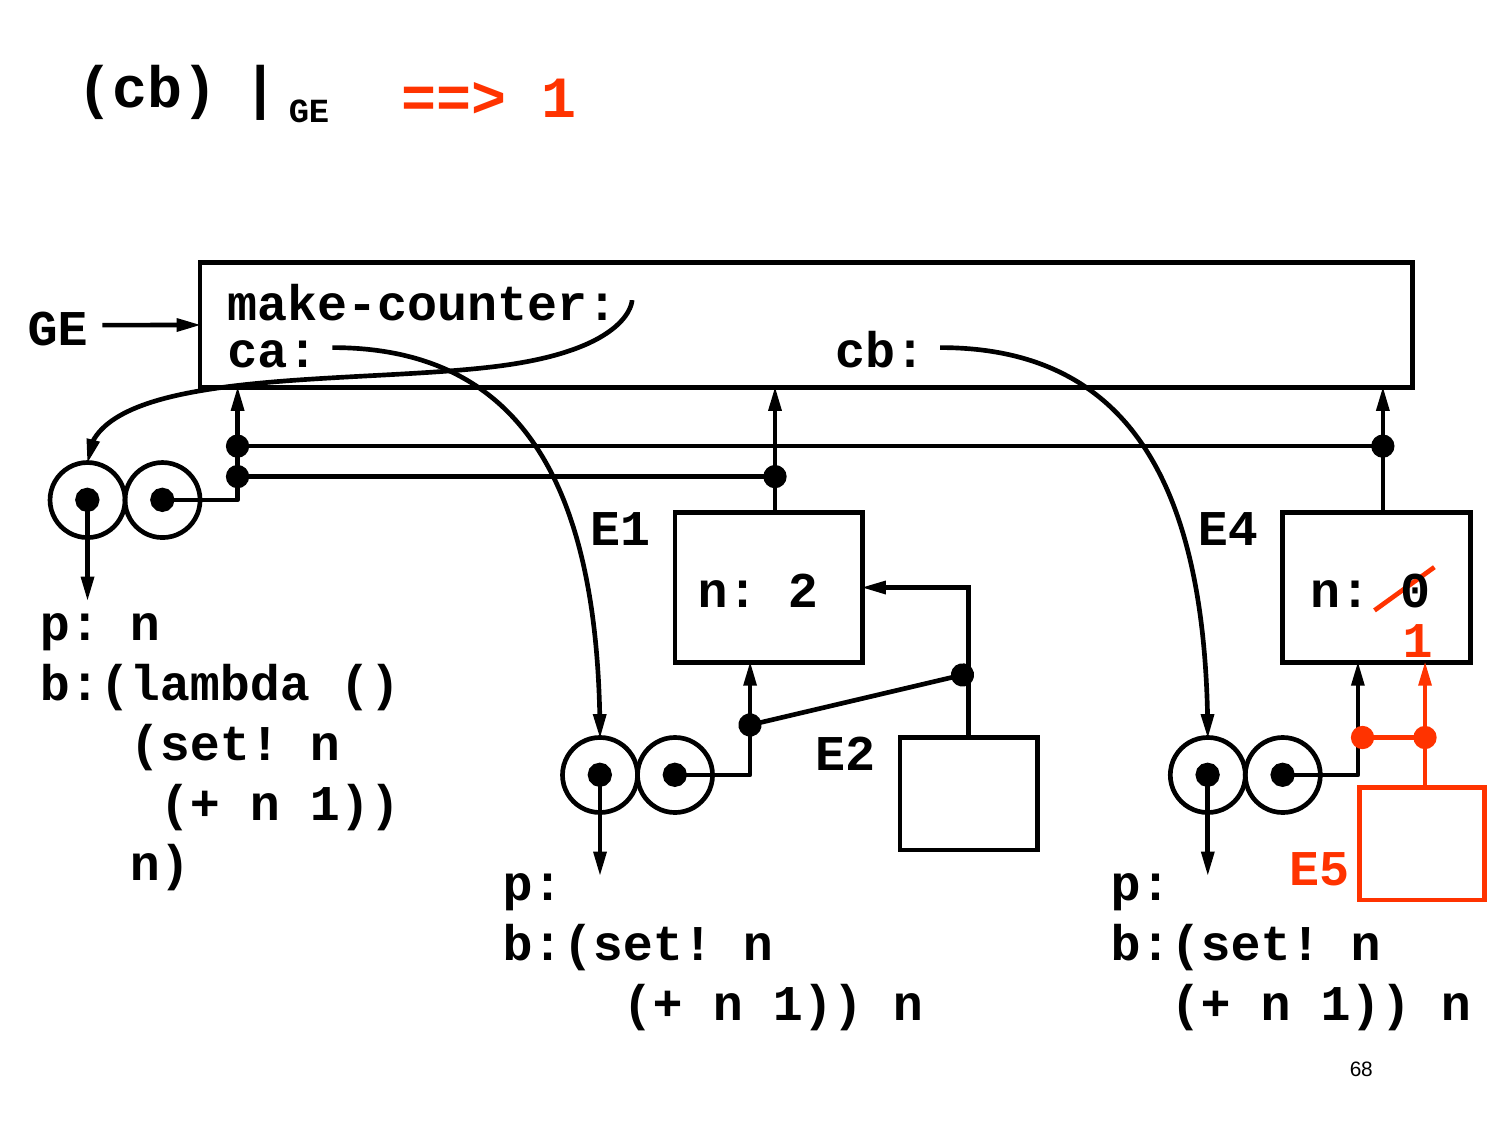

# (cb) | GE
==> 1
make-counter:
GE
ca:
E1
n: 2
p: n
b:(lambda ()
 (set! n
 (+ n 1))
 n)
p:
b:(set! n
 (+ n 1)) n
E2
cb:
E4
n: 0
p:
b:(set! n
 (+ n 1)) n
1
E5
68